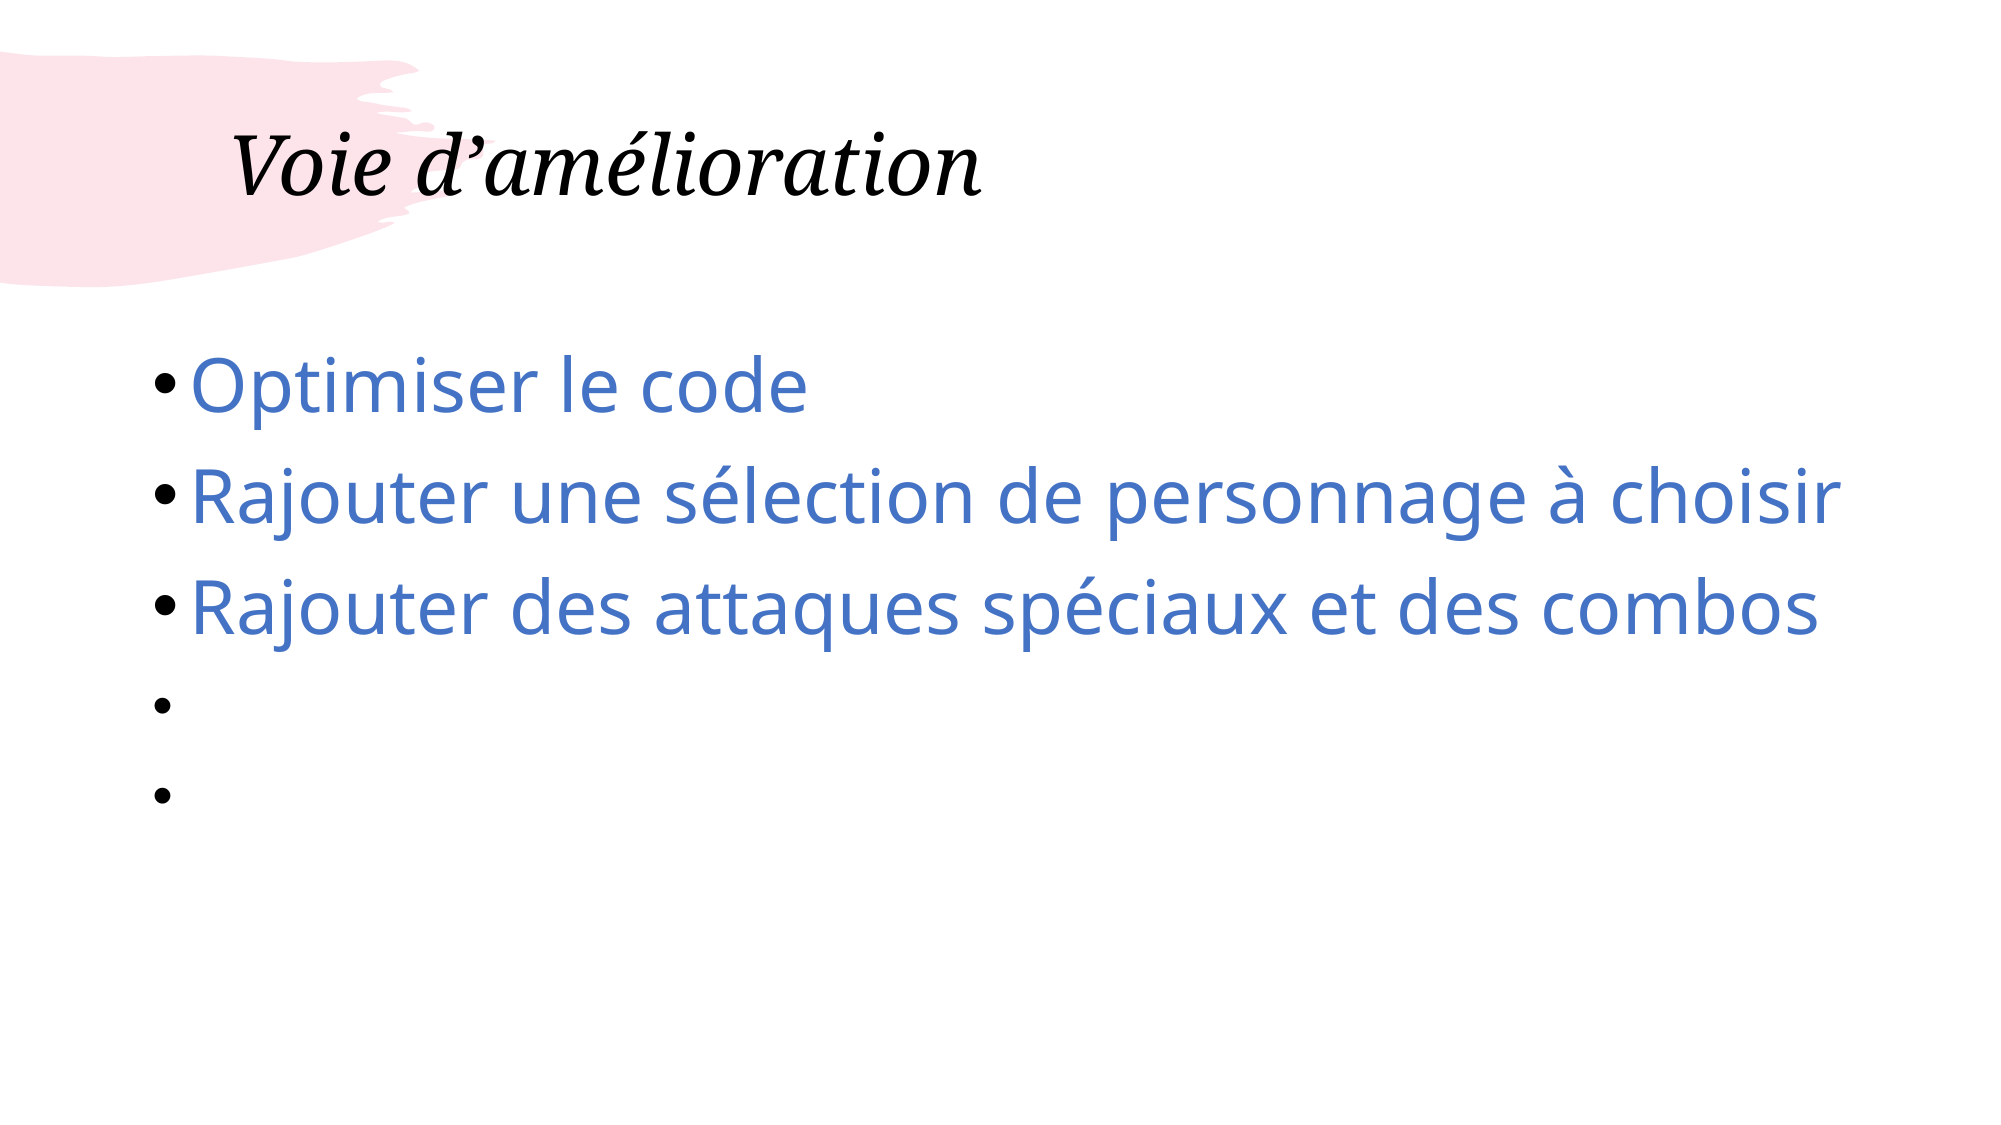

# Voie d’amélioration
Optimiser le code
Rajouter une sélection de personnage à choisir
Rajouter des attaques spéciaux et des combos